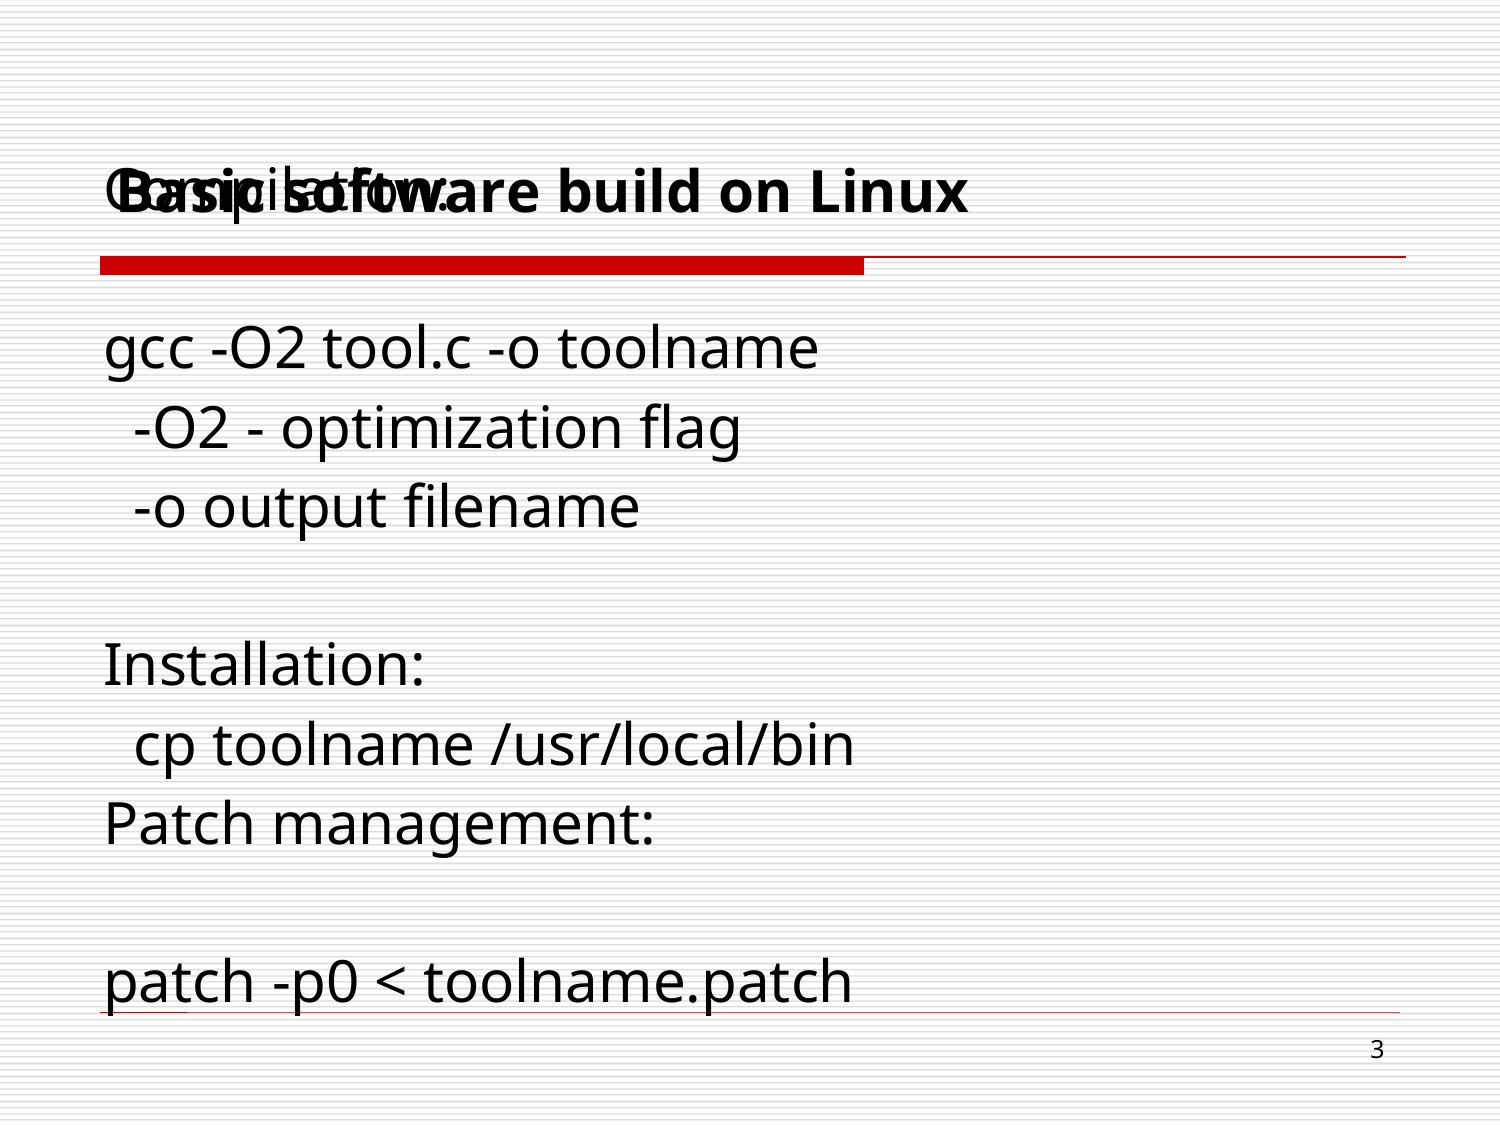

# Basic software build on Linux
Compilation:
gcc -O2 tool.c -o toolname
 -O2 - optimization flag
 -o output filename
Installation:
 cp toolname /usr/local/bin
Patch management:
patch -p0 < toolname.patch
3